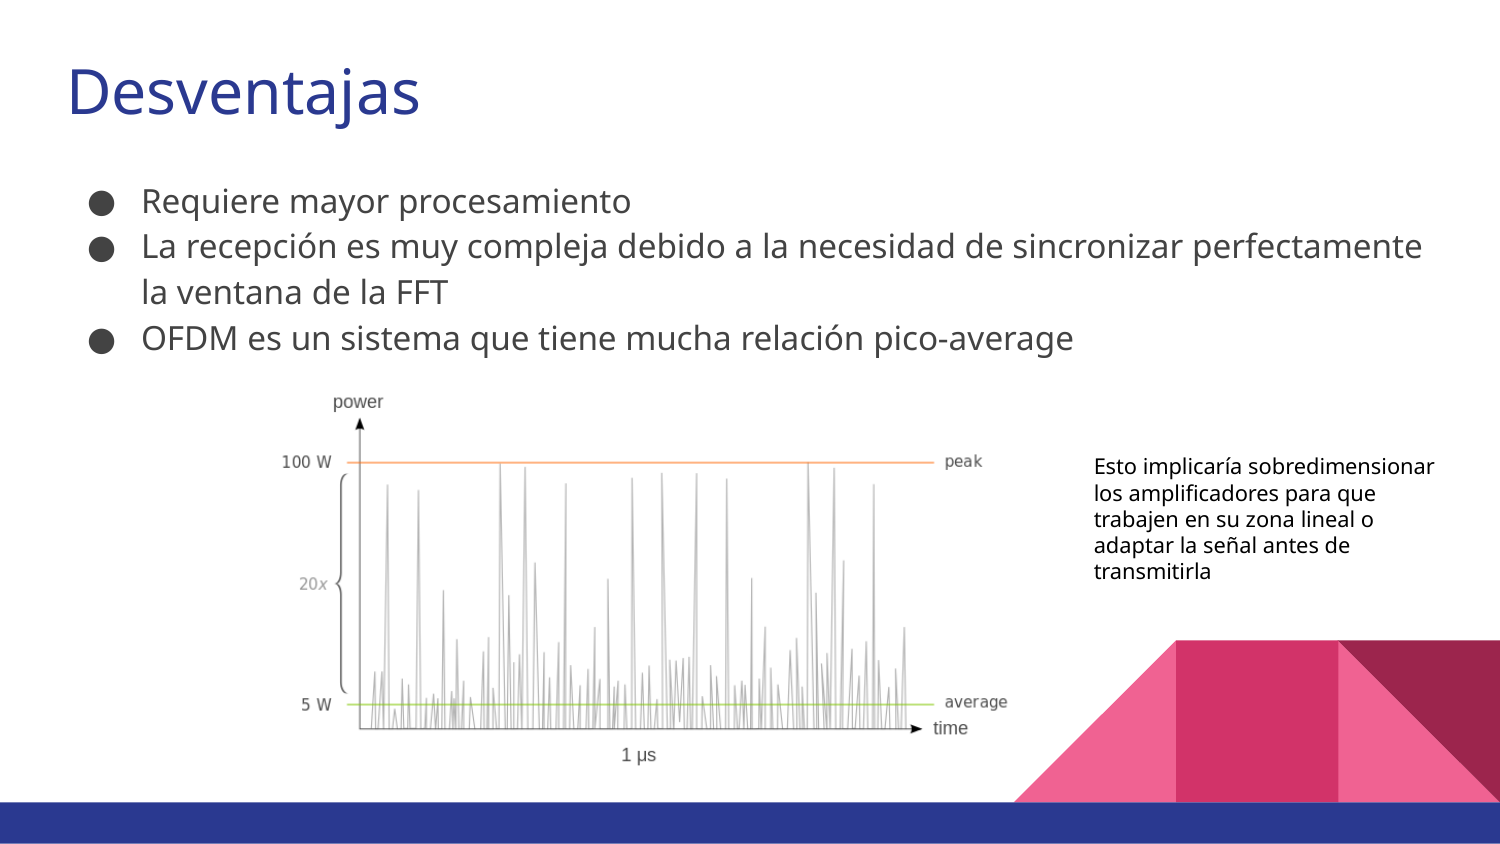

# Desventajas
Requiere mayor procesamiento
La recepción es muy compleja debido a la necesidad de sincronizar perfectamente la ventana de la FFT
OFDM es un sistema que tiene mucha relación pico-average
Esto implicaría sobredimensionar los amplificadores para que trabajen en su zona lineal o adaptar la señal antes de transmitirla